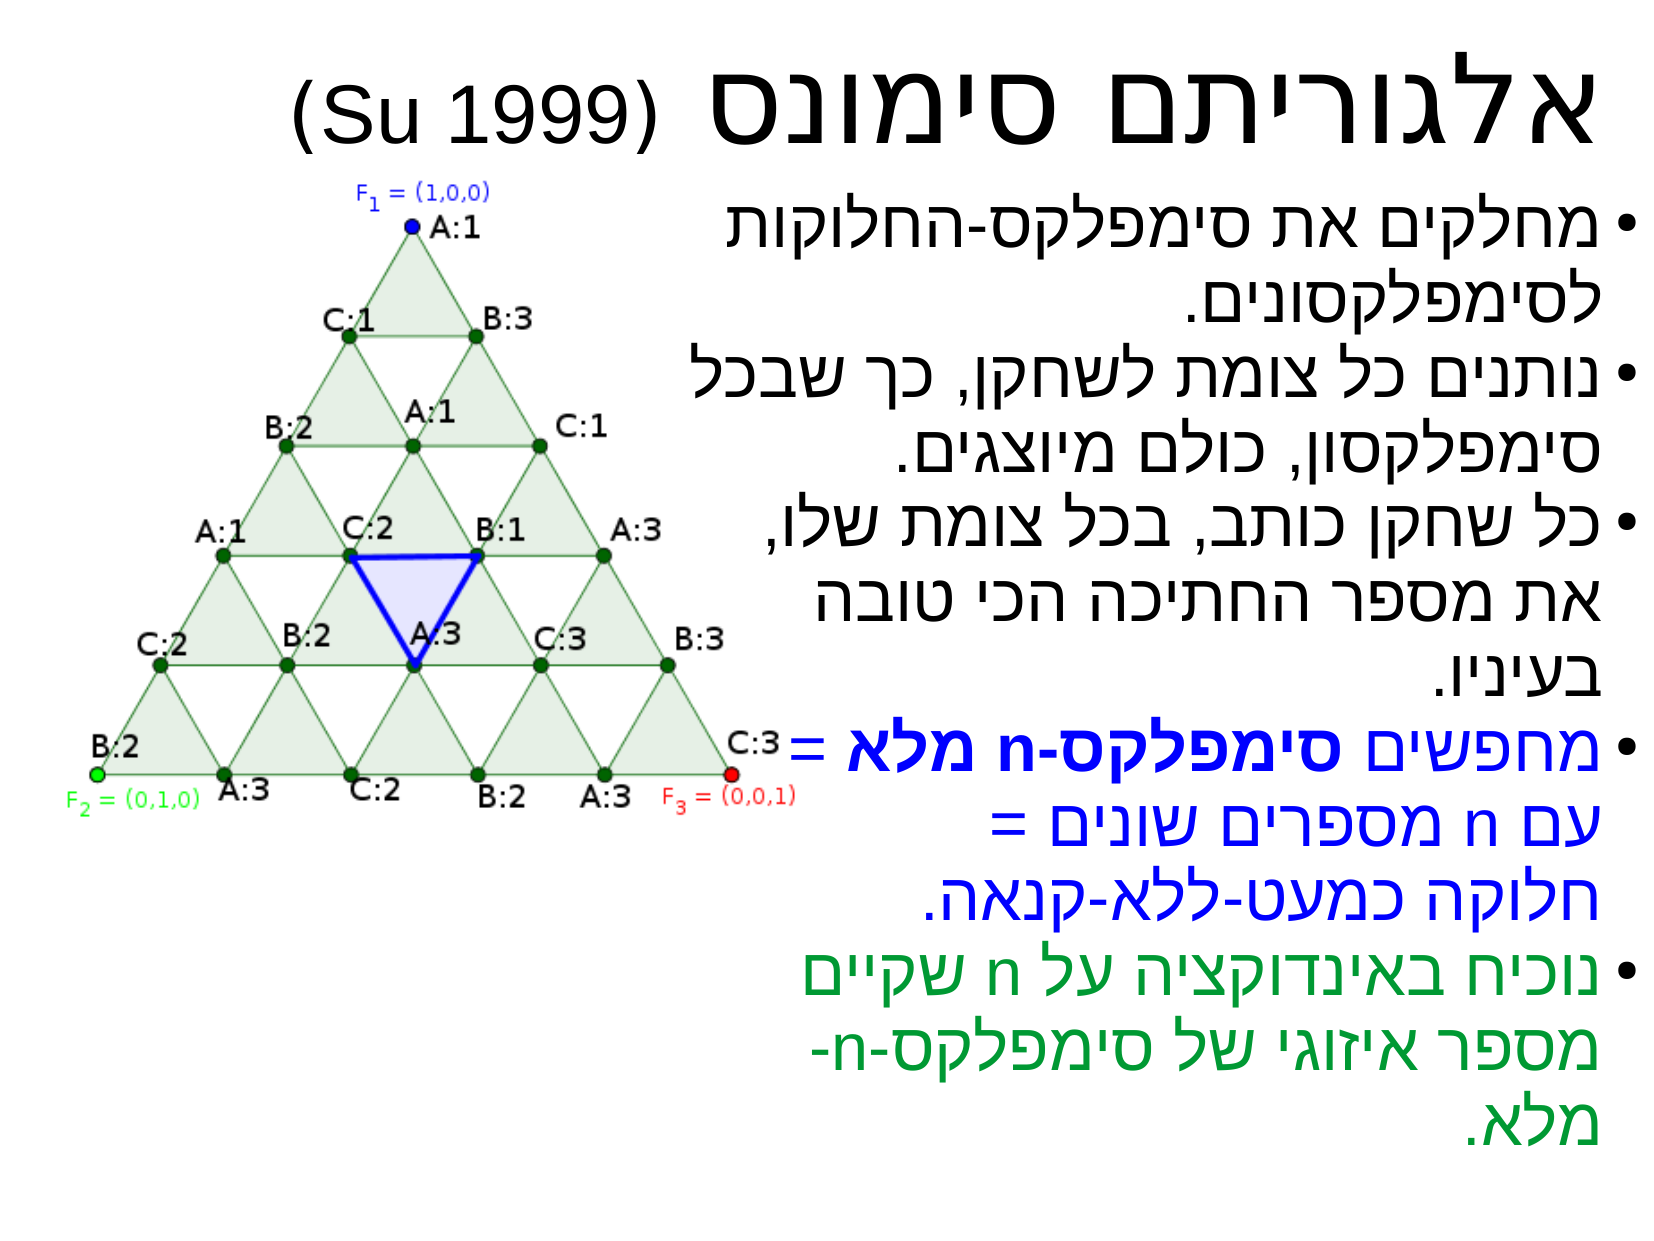

# אלגוריתם סימונס (Su 1999)
מחלקים את סימפלקס-החלוקות לסימפלקסונים.
נותנים כל צומת לשחקן, כך שבכל סימפלקסון, כולם מיוצגים.
כל שחקן כותב, בכל צומת שלו, את מספר החתיכה הכי טובה
בעיניו.
מחפשים סימפלקס-n מלא =
עם n מספרים שונים =
חלוקה כמעט-ללא-קנאה.
נוכיח באינדוקציה על n שקיים
מספר איזוגי של סימפלקס-n-מלא.